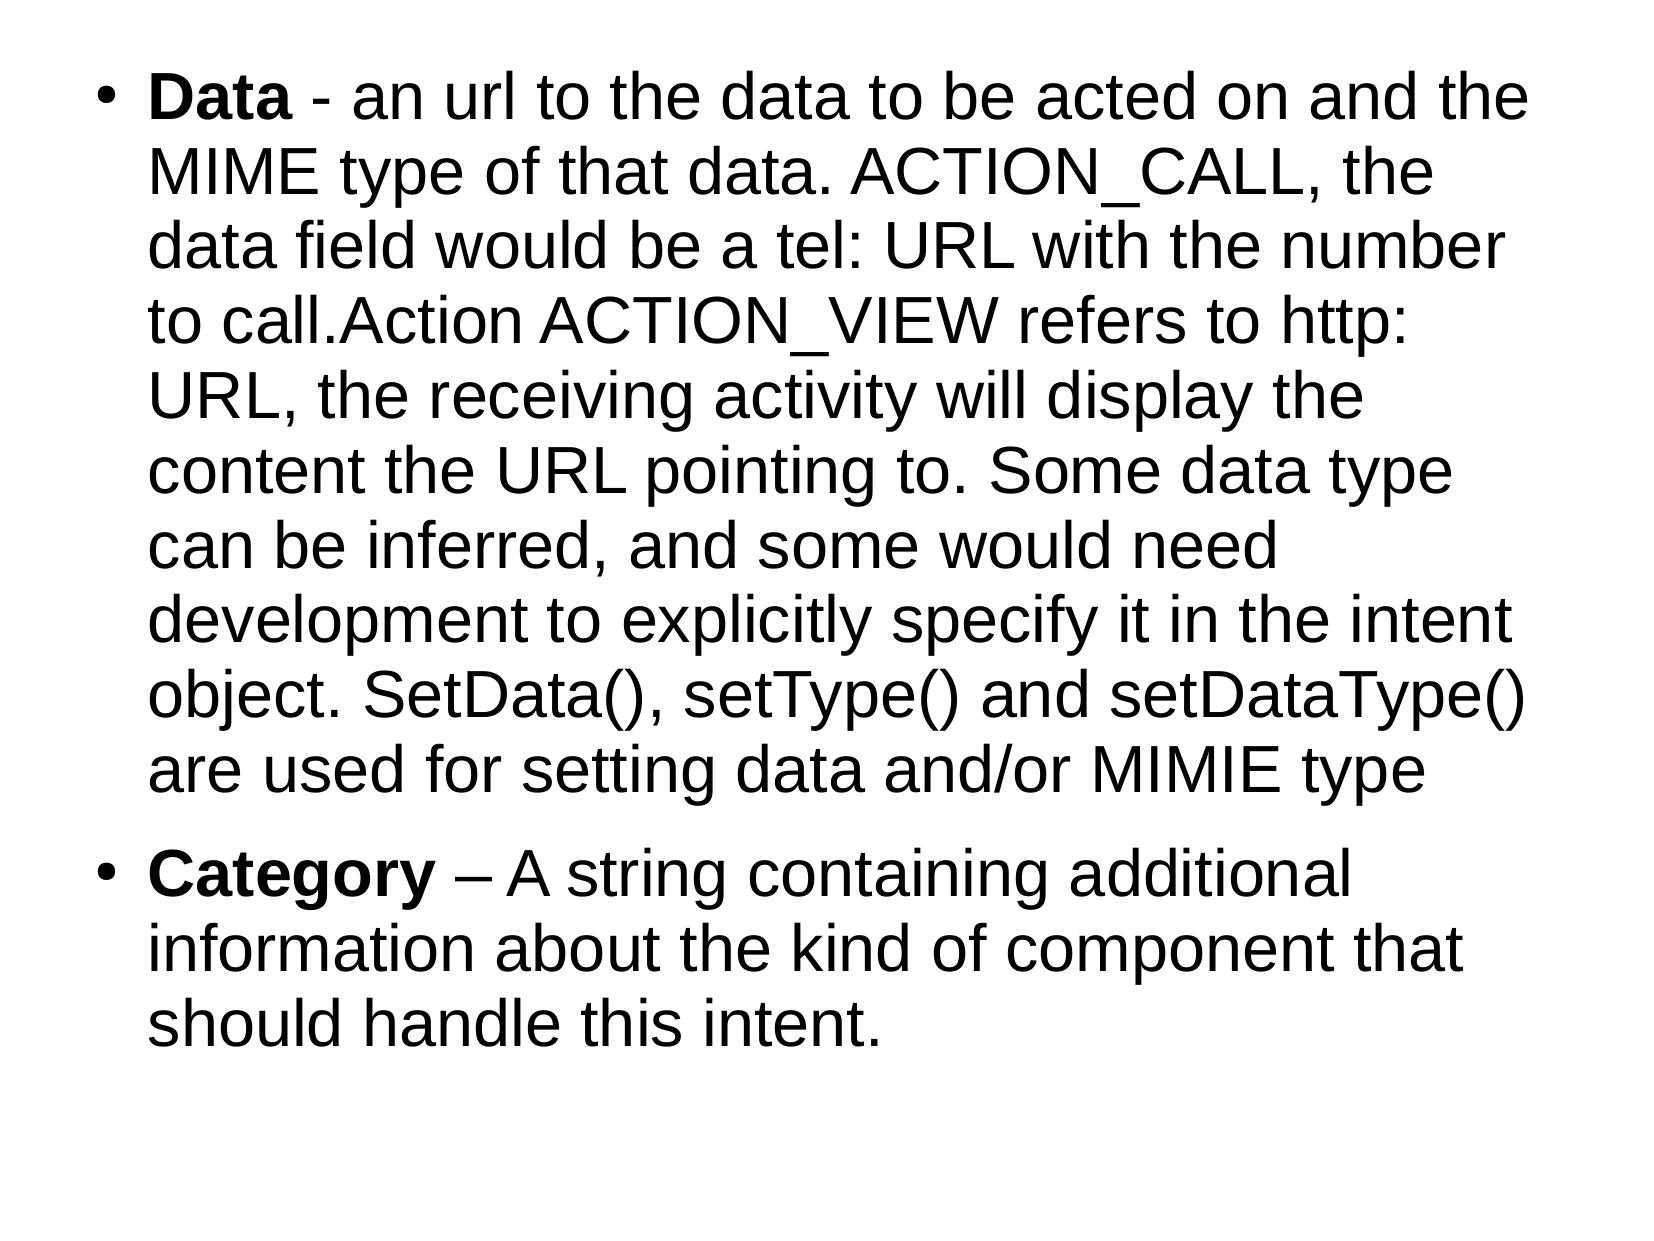

# Data - an url to the data to be acted on and the MIME type of that data. ACTION_CALL, the data field would be a tel: URL with the number to call.Action ACTION_VIEW refers to http: URL, the receiving activity will display the content the URL pointing to. Some data type can be inferred, and some would need development to explicitly specify it in the intent object. SetData(), setType() and setDataType() are used for setting data and/or MIMIE type
Category – A string containing additional information about the kind of component that should handle this intent.